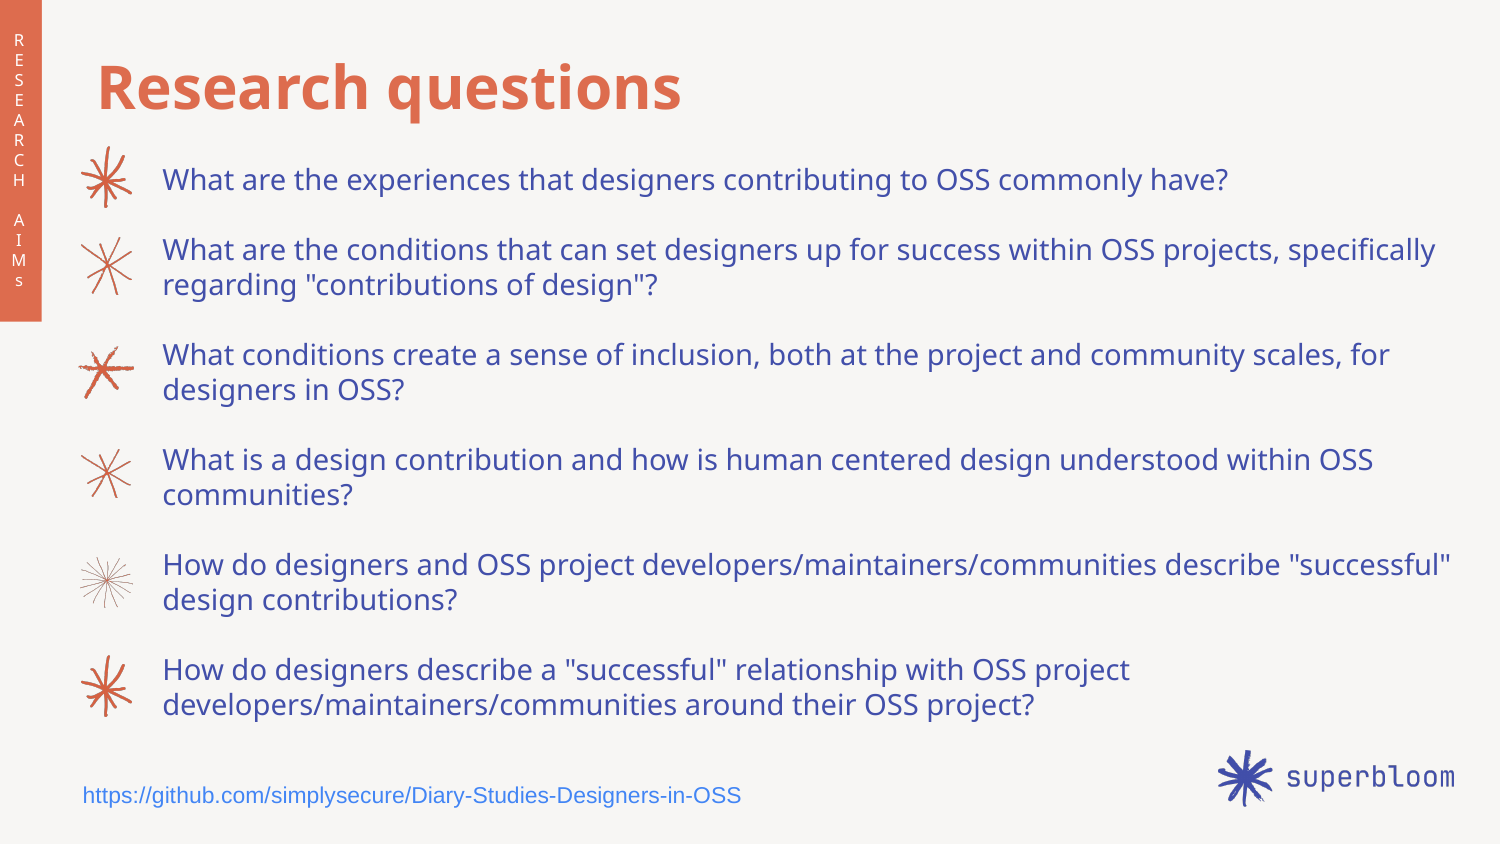

Research questions
R
E
S
E
A
R
C
H
A
I
M
s
What are the experiences that designers contributing to OSS commonly have?
What are the conditions that can set designers up for success within OSS projects, specifically regarding "contributions of design"?
What conditions create a sense of inclusion, both at the project and community scales, for designers in OSS?
What is a design contribution and how is human centered design understood within OSS communities?
How do designers and OSS project developers/maintainers/communities describe "successful" design contributions?
How do designers describe a "successful" relationship with OSS project developers/maintainers/communities around their OSS project?
https://github.com/simplysecure/Diary-Studies-Designers-in-OSS